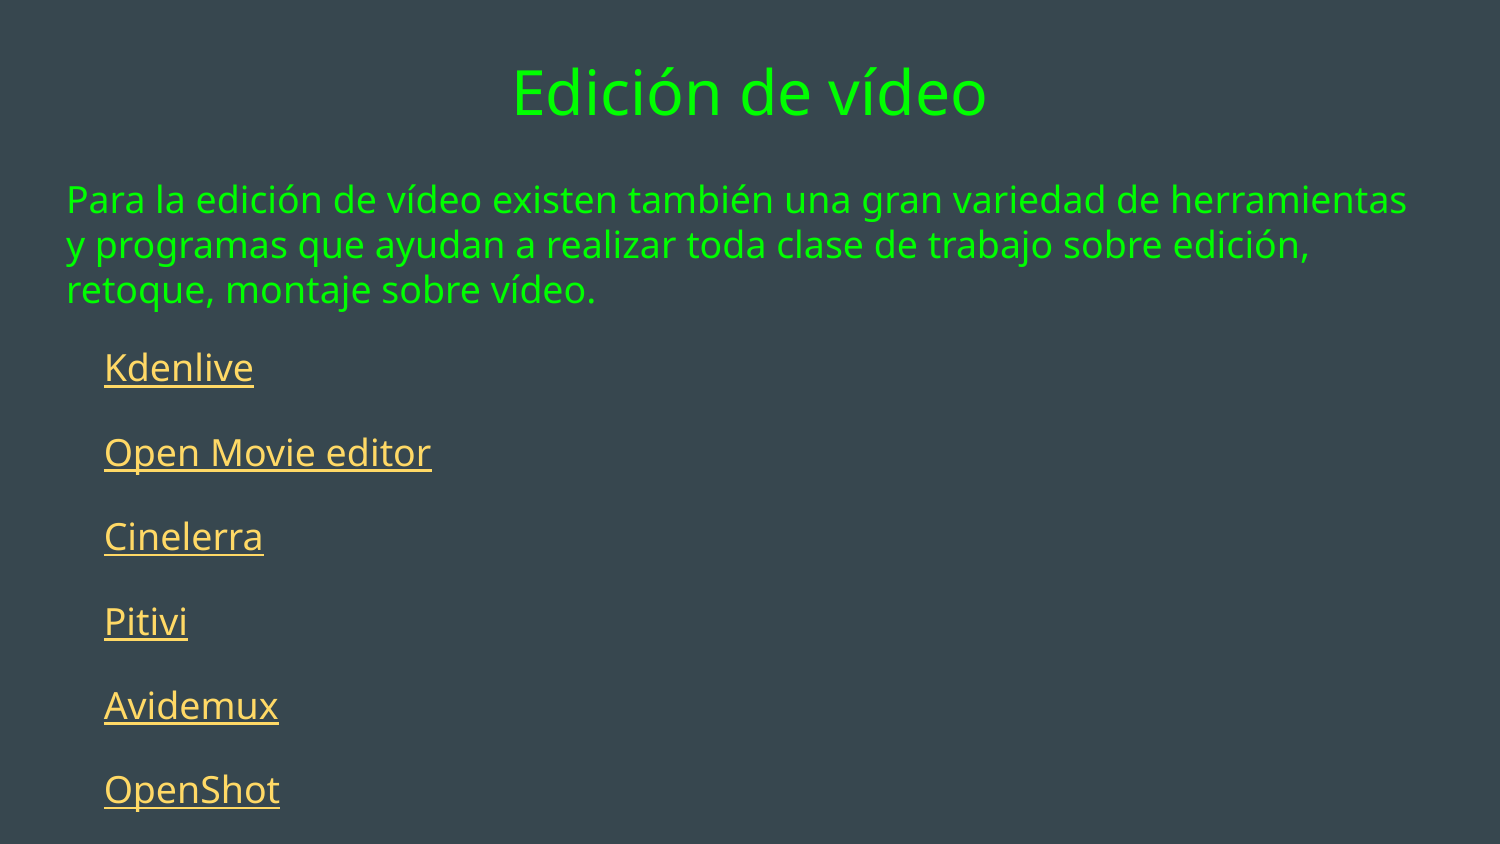

# Edición de vídeo
Para la edición de vídeo existen también una gran variedad de herramientas y programas que ayudan a realizar toda clase de trabajo sobre edición, retoque, montaje sobre vídeo.
Kdenlive
Open Movie editor
Cinelerra
Pitivi
Avidemux
OpenShot
Diva Project
Lives